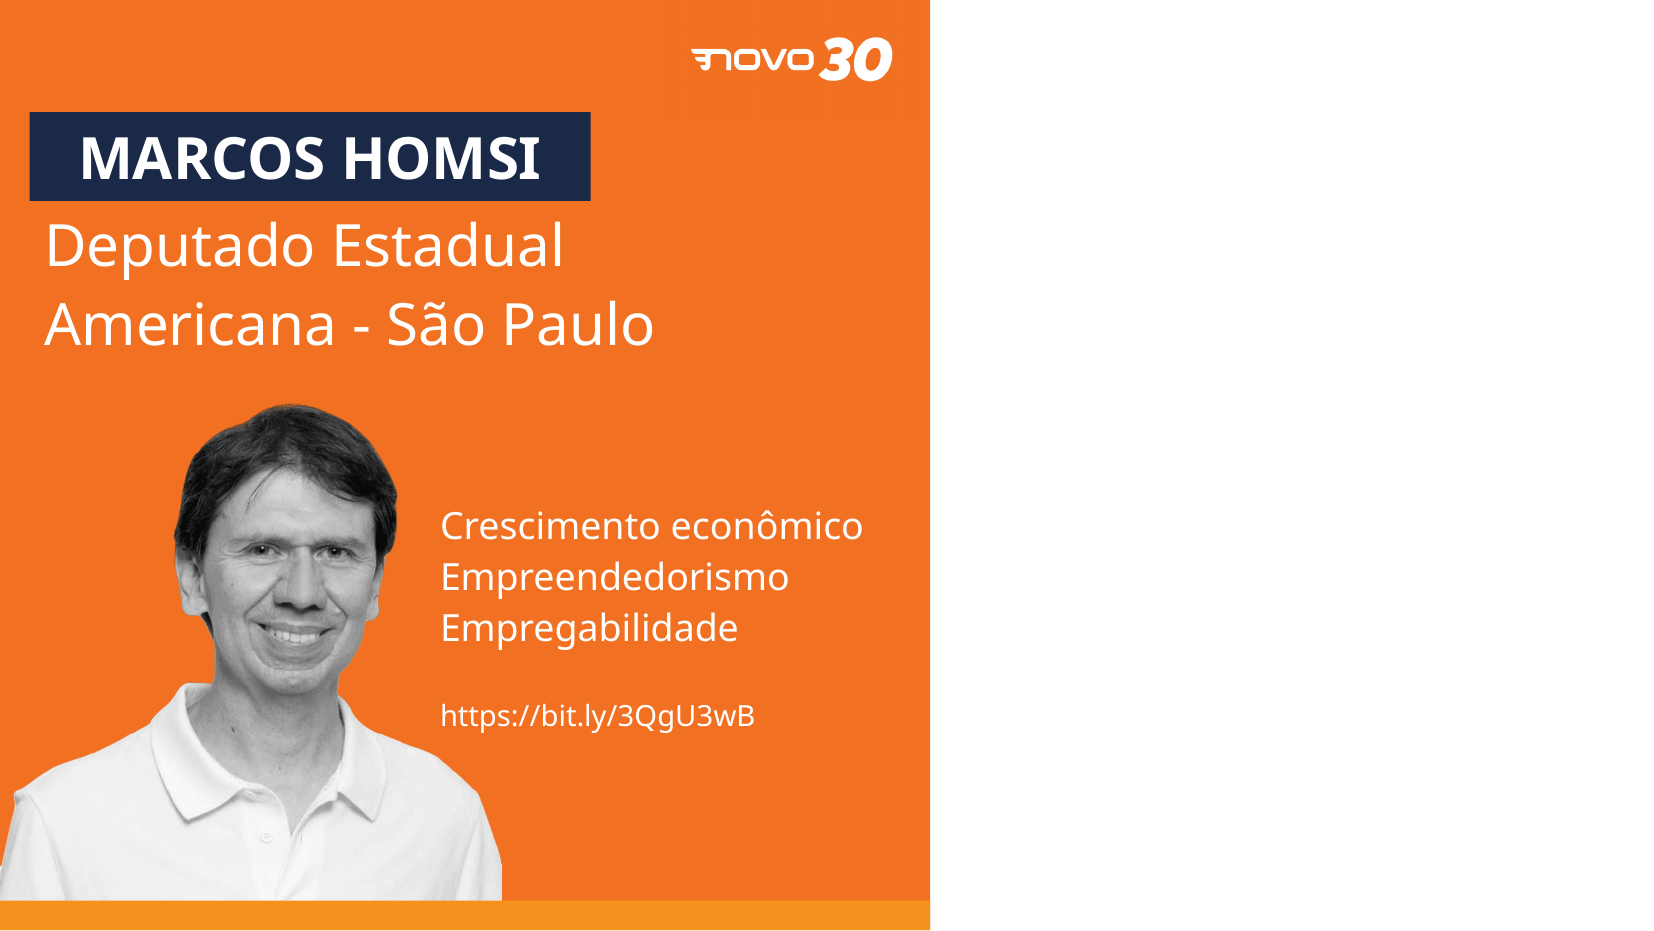

MARCOS HOMSI
Deputado Estadual
Americana - São Paulo
Crescimento econômico
Empreendedorismo
Empregabilidade
https://bit.ly/3QgU3wB